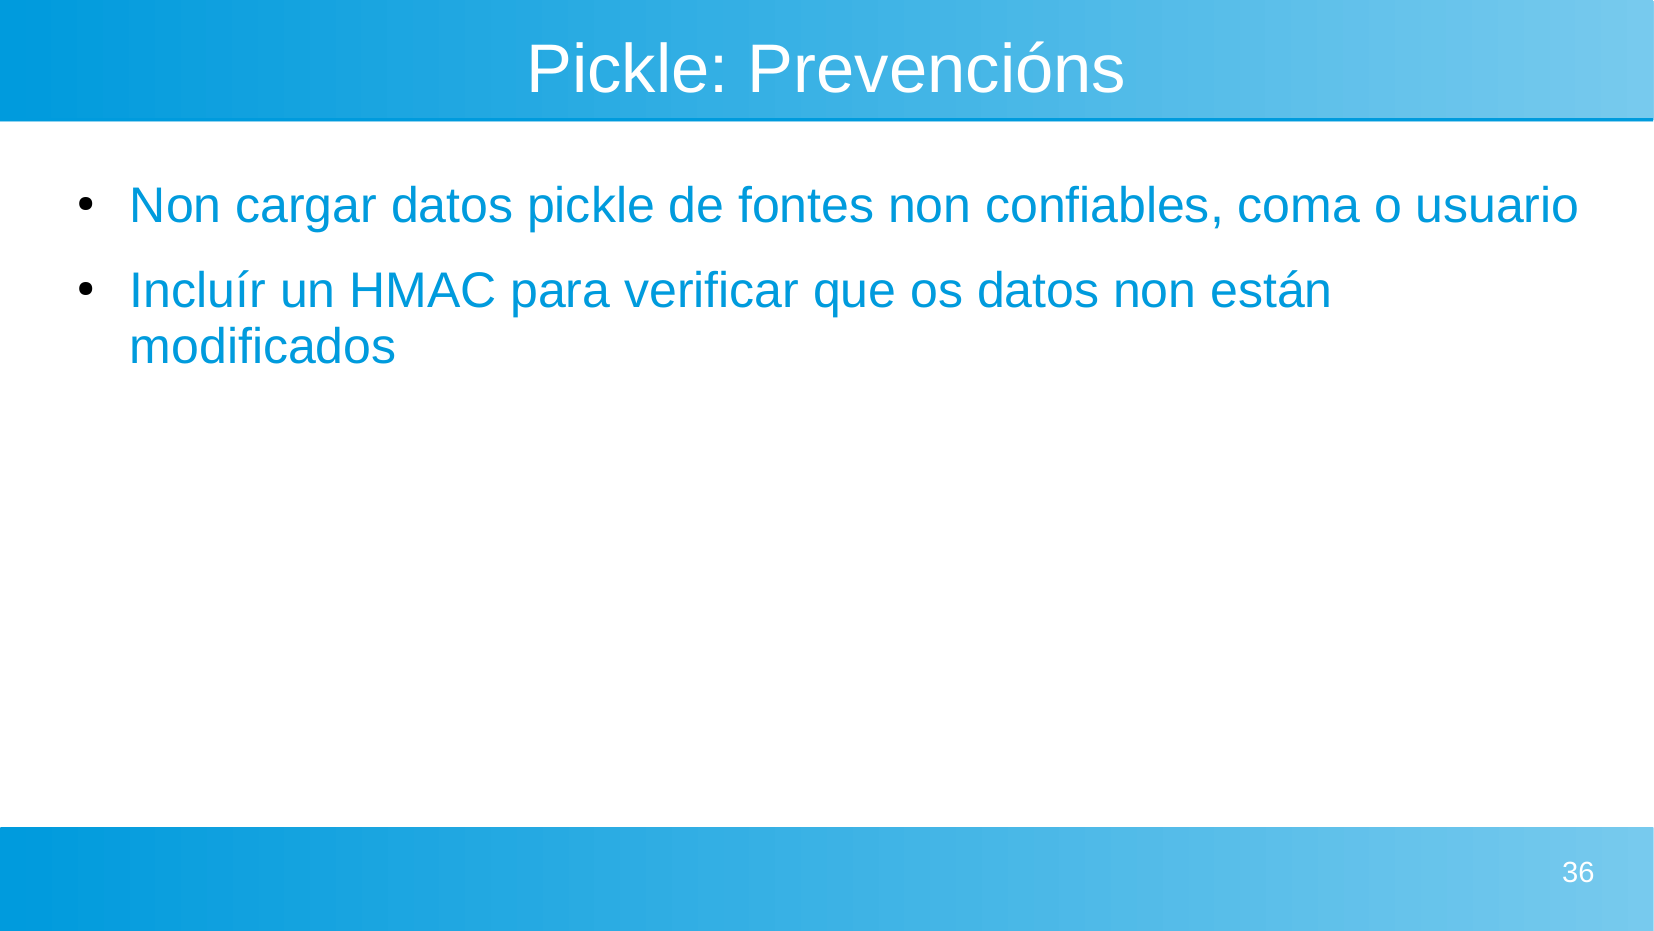

# Pickle: Prevencións
Non cargar datos pickle de fontes non confiables, coma o usuario
Incluír un HMAC para verificar que os datos non están modificados
36